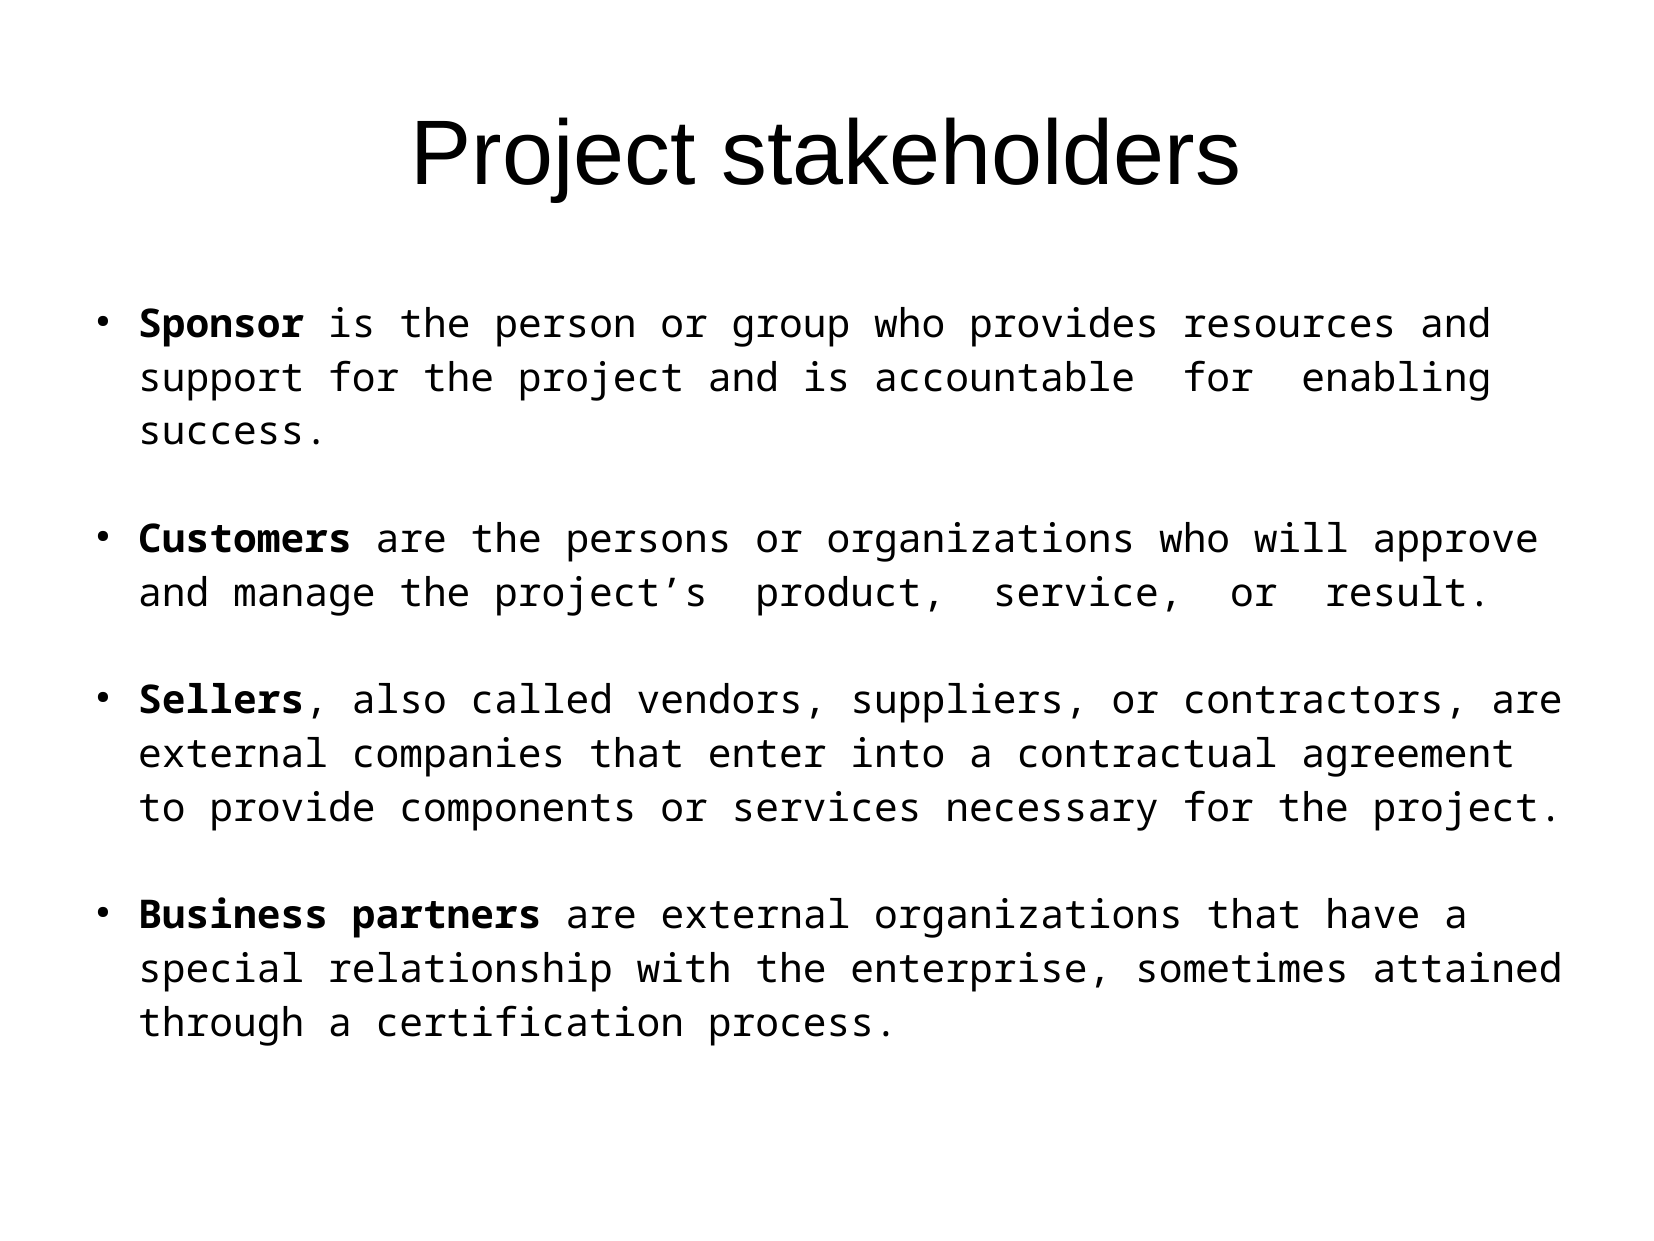

# Project stakeholders
Sponsor is the person or group who provides resources and support for the project and is accountable for enabling success.
Customers are the persons or organizations who will approve and manage the project’s product, service, or result.
Sellers, also called vendors, suppliers, or contractors, are external companies that enter into a contractual agreement to provide components or services necessary for the project.
Business partners are external organizations that have a special relationship with the enterprise, sometimes attained through a certification process.